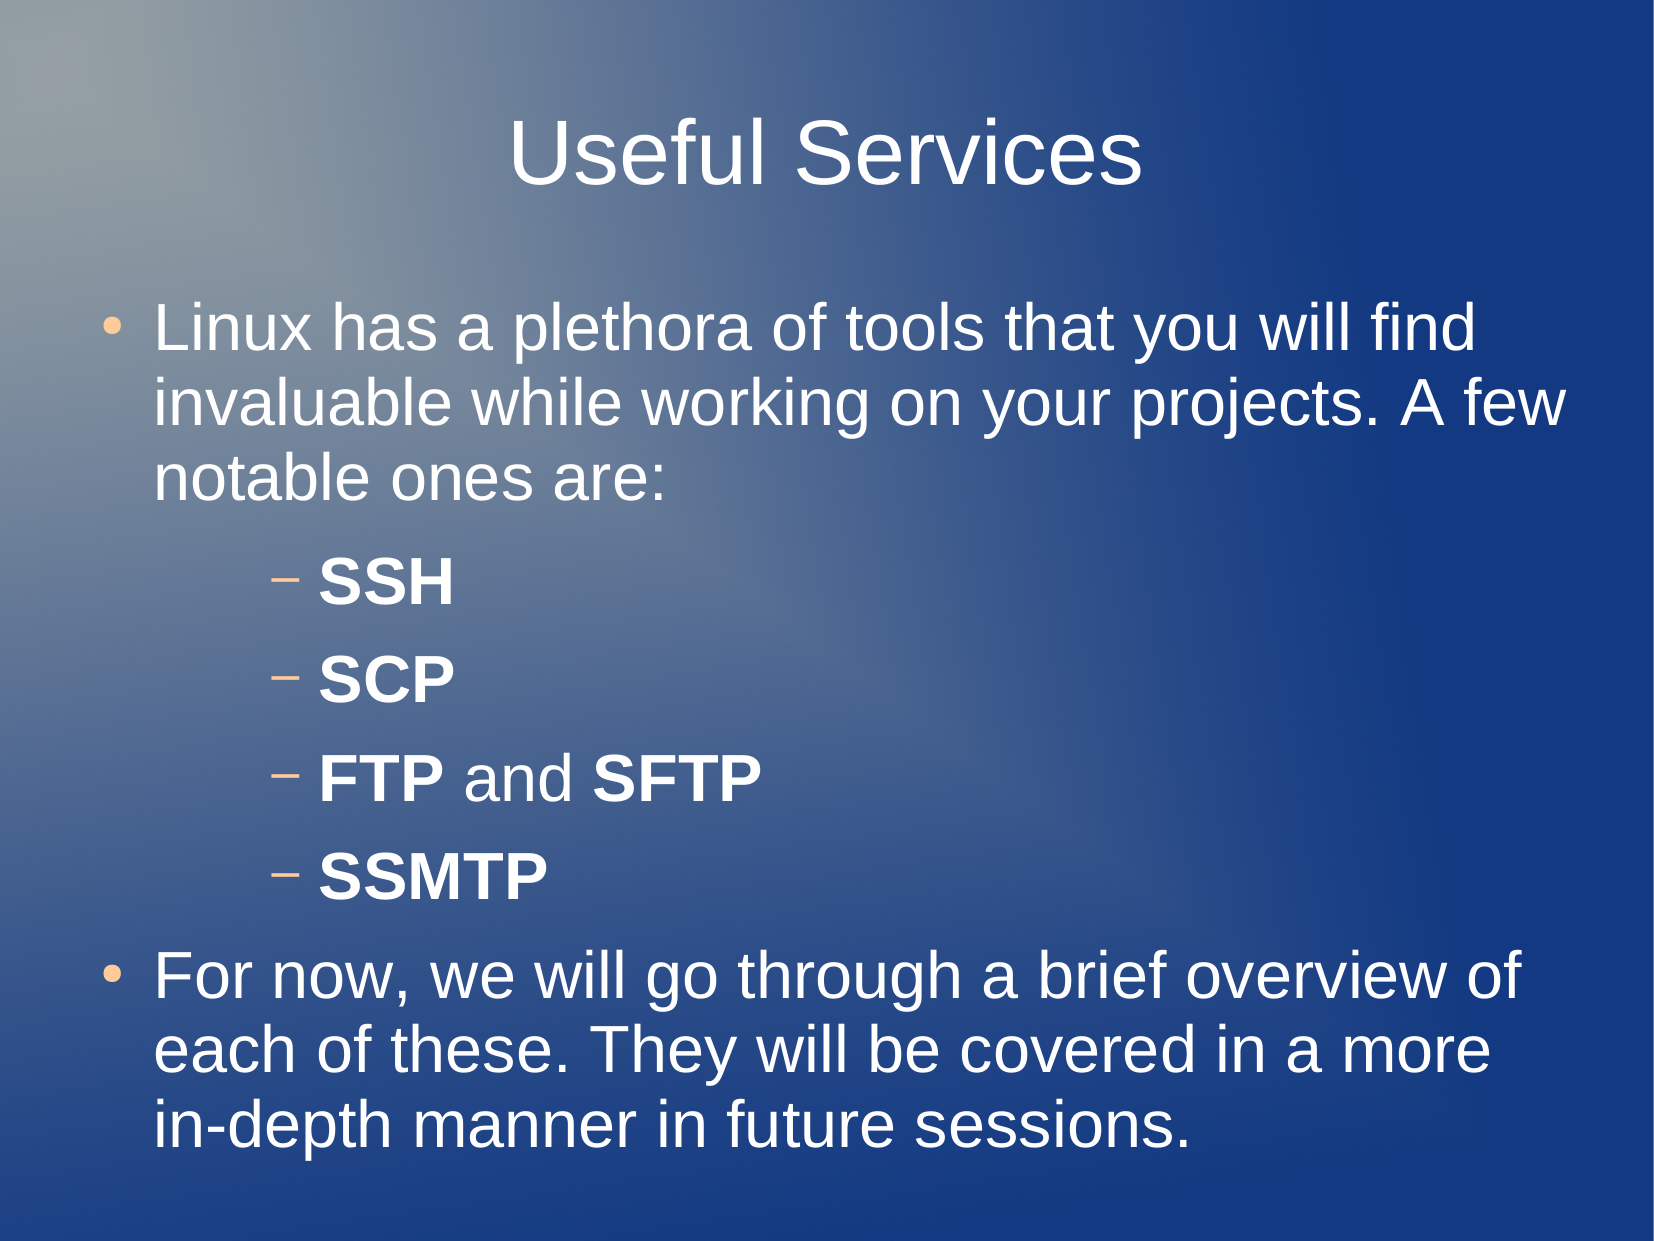

# Useful Services
Linux has a plethora of tools that you will find invaluable while working on your projects. A few notable ones are:
SSH
SCP
FTP and SFTP
SSMTP
For now, we will go through a brief overview of each of these. They will be covered in a more in-depth manner in future sessions.